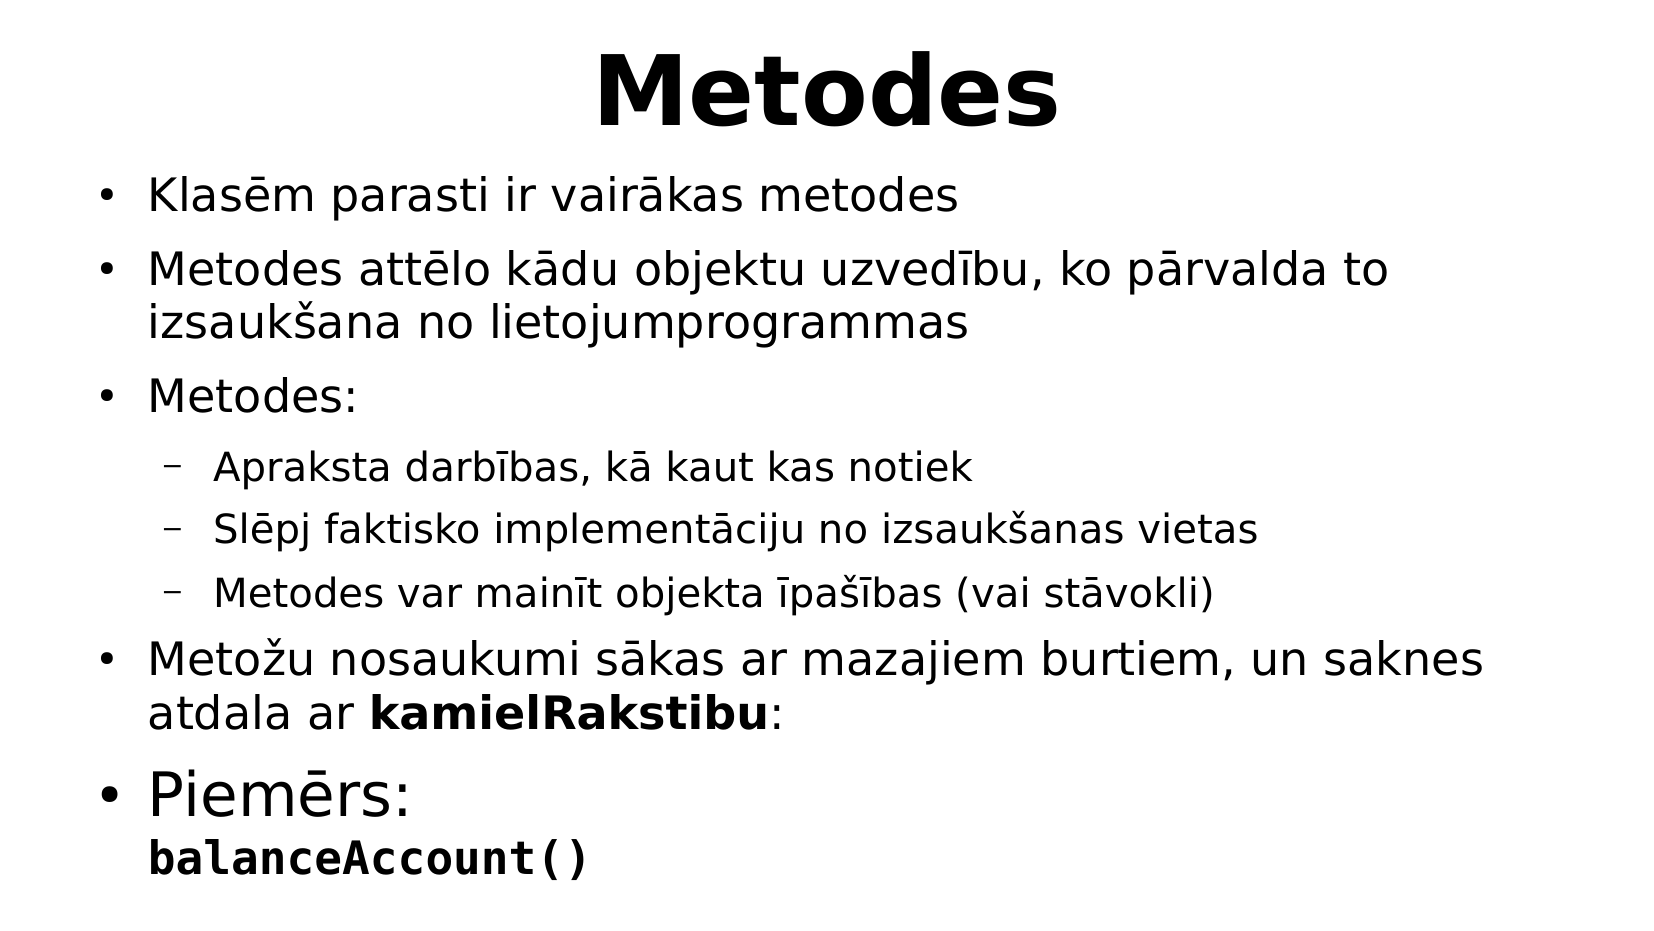

# Metodes
Klasēm parasti ir vairākas metodes
Metodes attēlo kādu objektu uzvedību, ko pārvalda to izsaukšana no lietojumprogrammas
Metodes:
Apraksta darbības, kā kaut kas notiek
Slēpj faktisko implementāciju no izsaukšanas vietas
Metodes var mainīt objekta īpašības (vai stāvokli)
Metožu nosaukumi sākas ar mazajiem burtiem, un saknes atdala ar kamielRakstibu:
Piemērs:
balanceAccount()